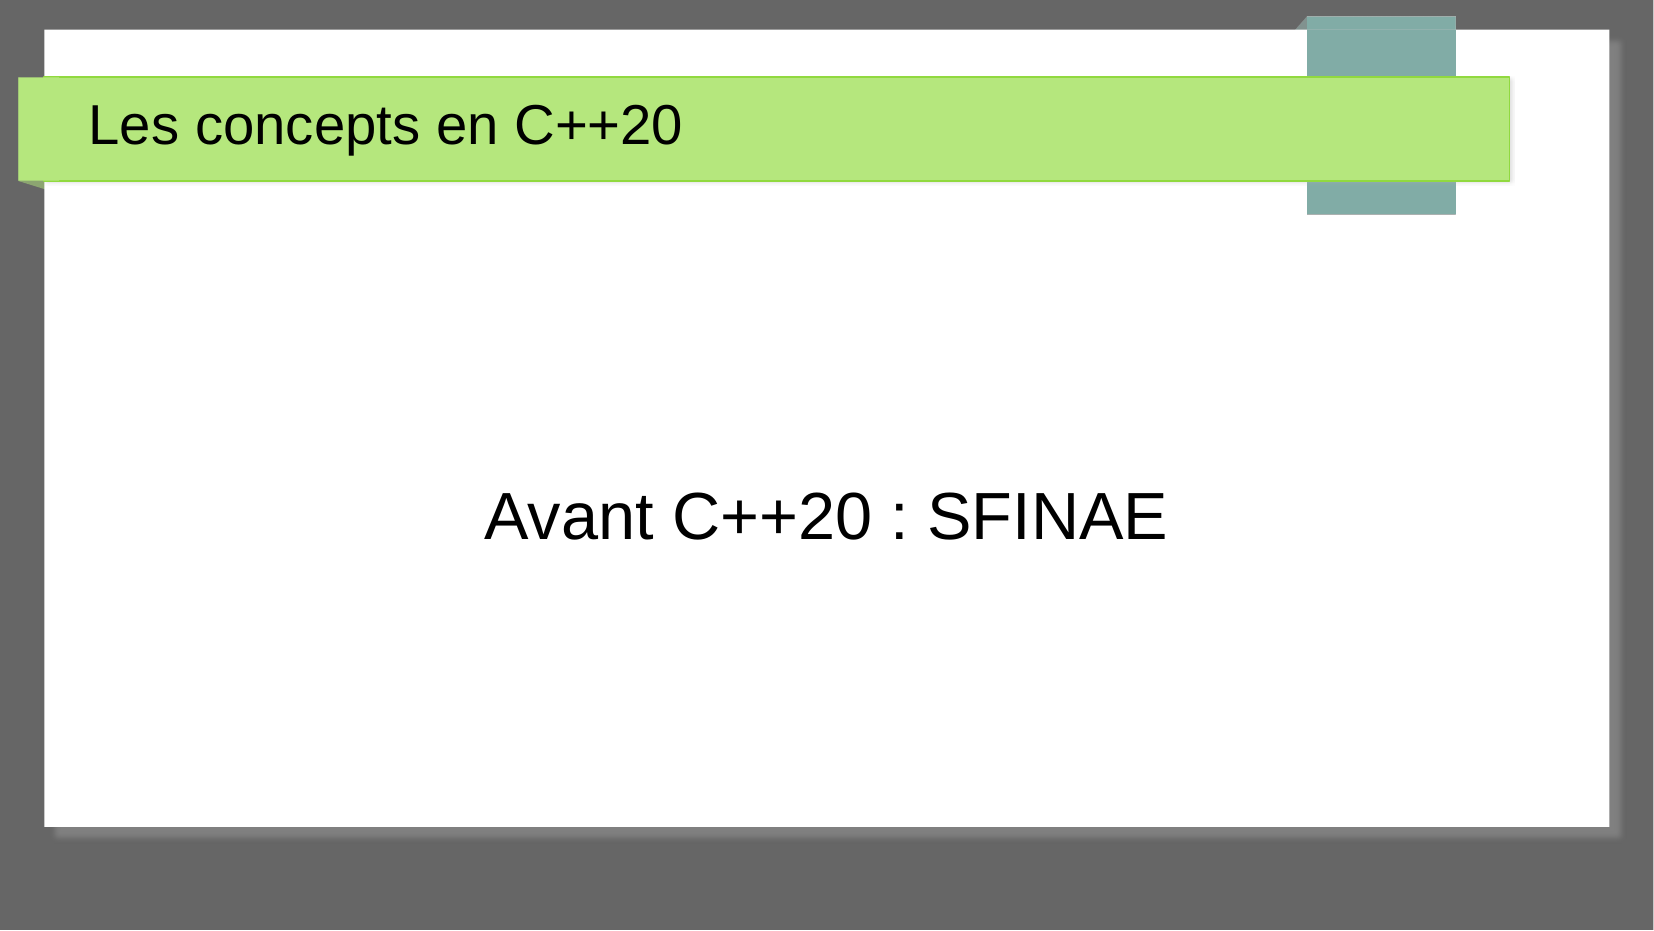

# Les concepts en C++20
Avant C++20 : SFINAE